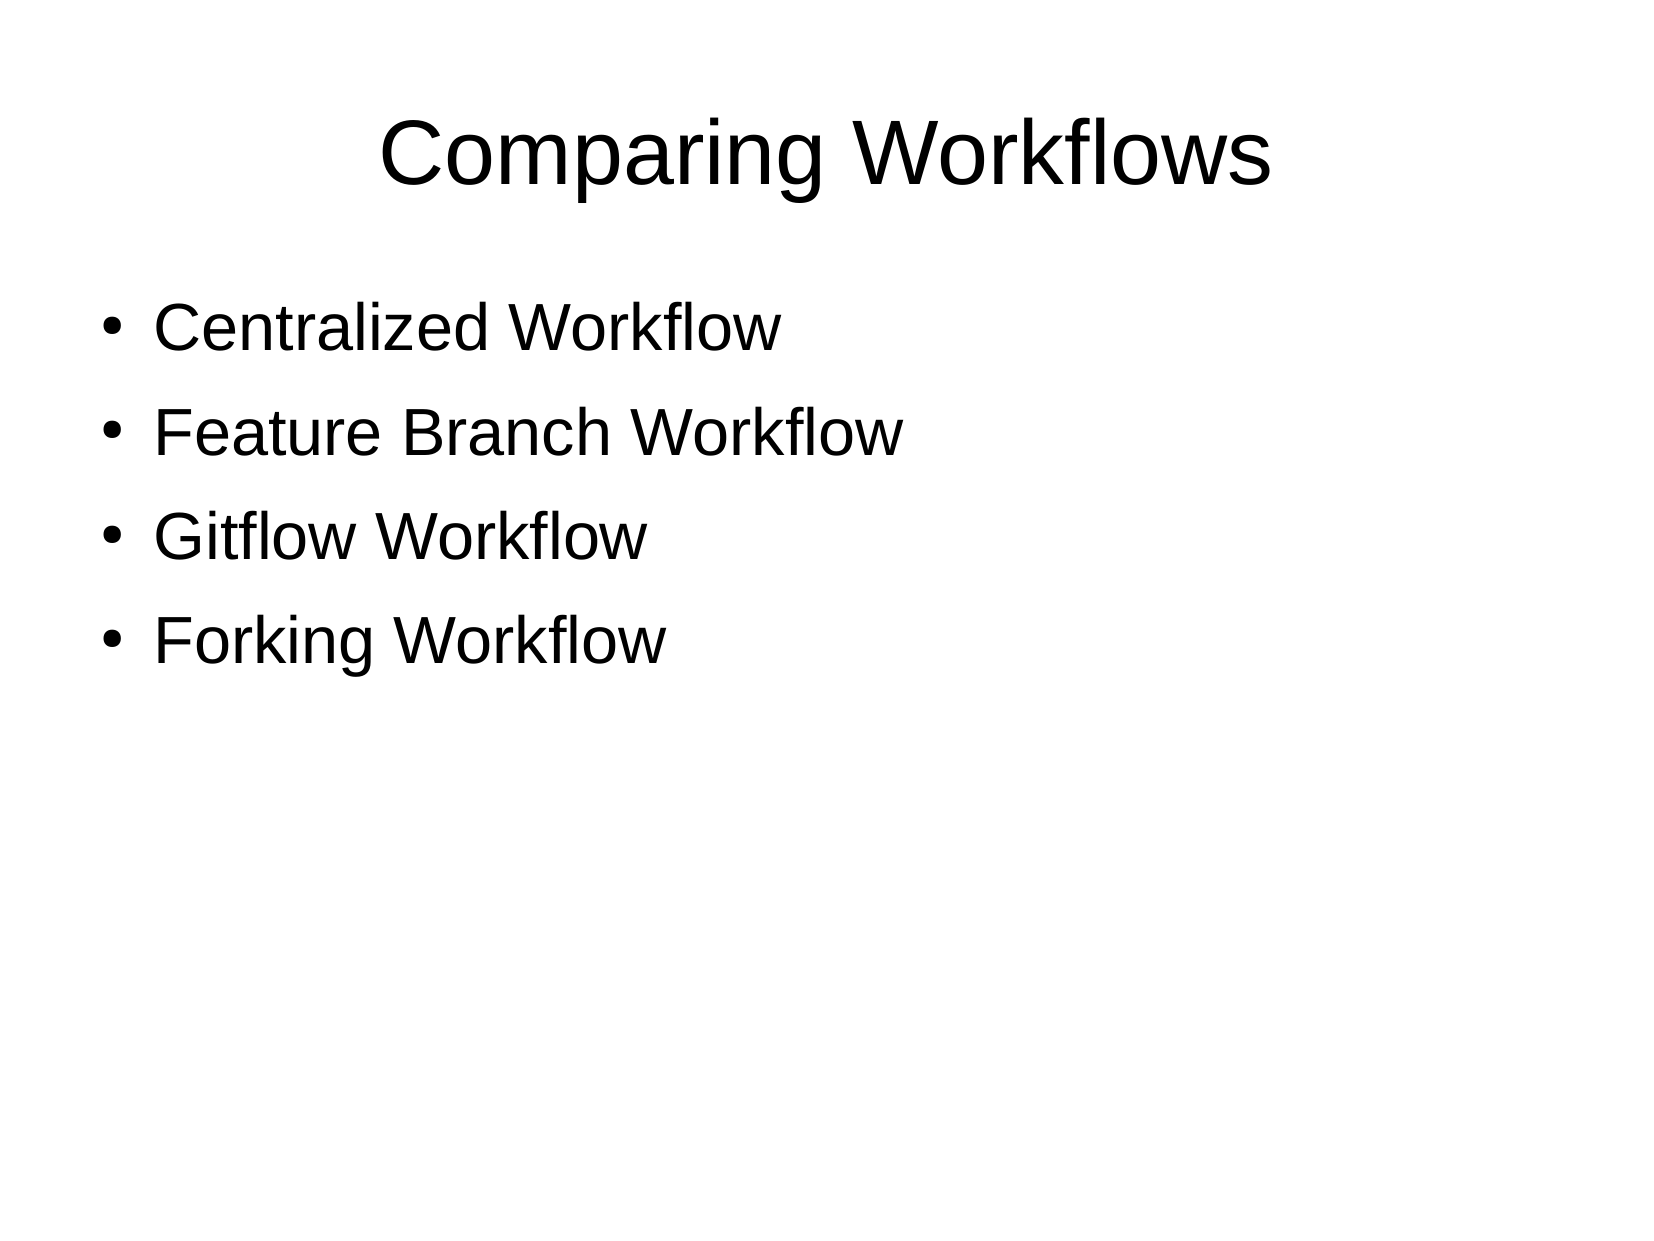

# Comparing Workflows
Centralized Workflow
Feature Branch Workflow
Gitflow Workflow
Forking Workflow